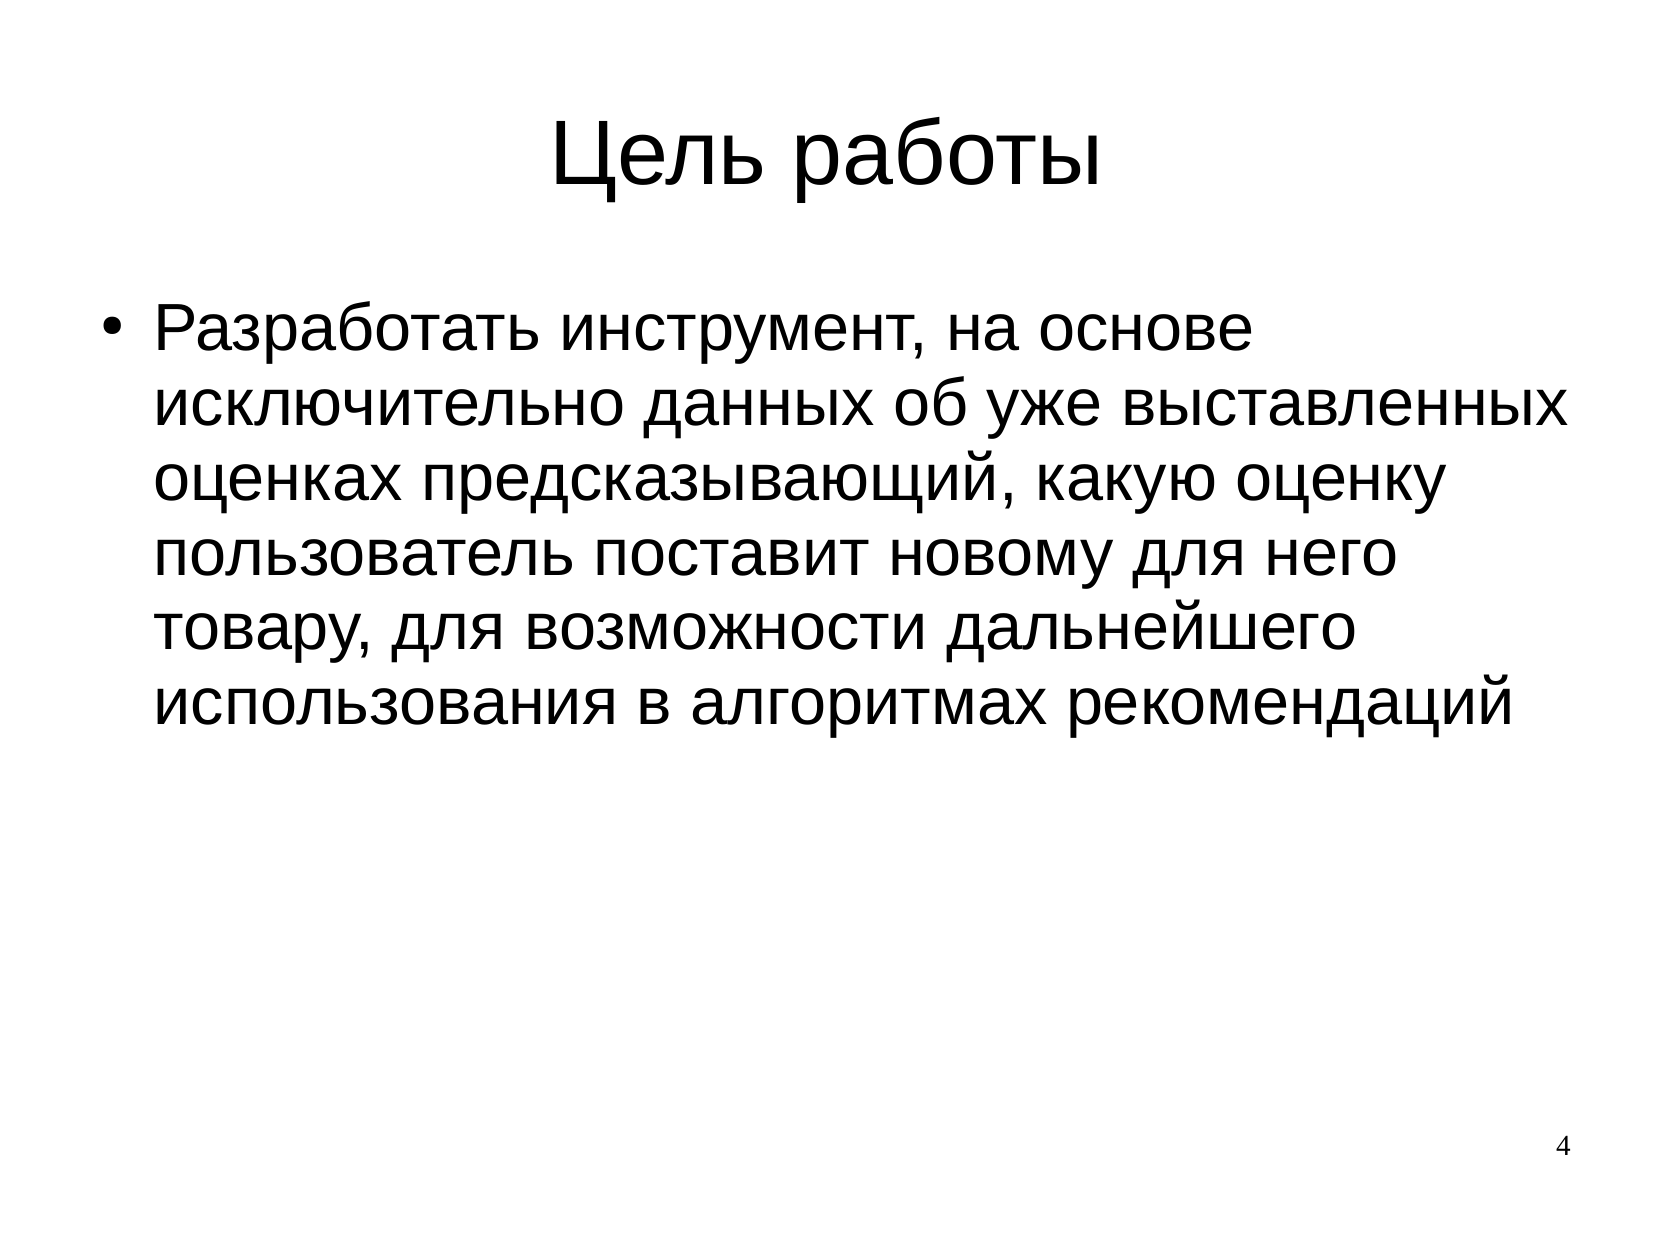

# Цель работы
Разработать инструмент, на основе исключительно данных об уже выставленных оценках предсказывающий, какую оценку пользователь поставит новому для него товару, для возможности дальнейшего использования в алгоритмах рекомендаций
4